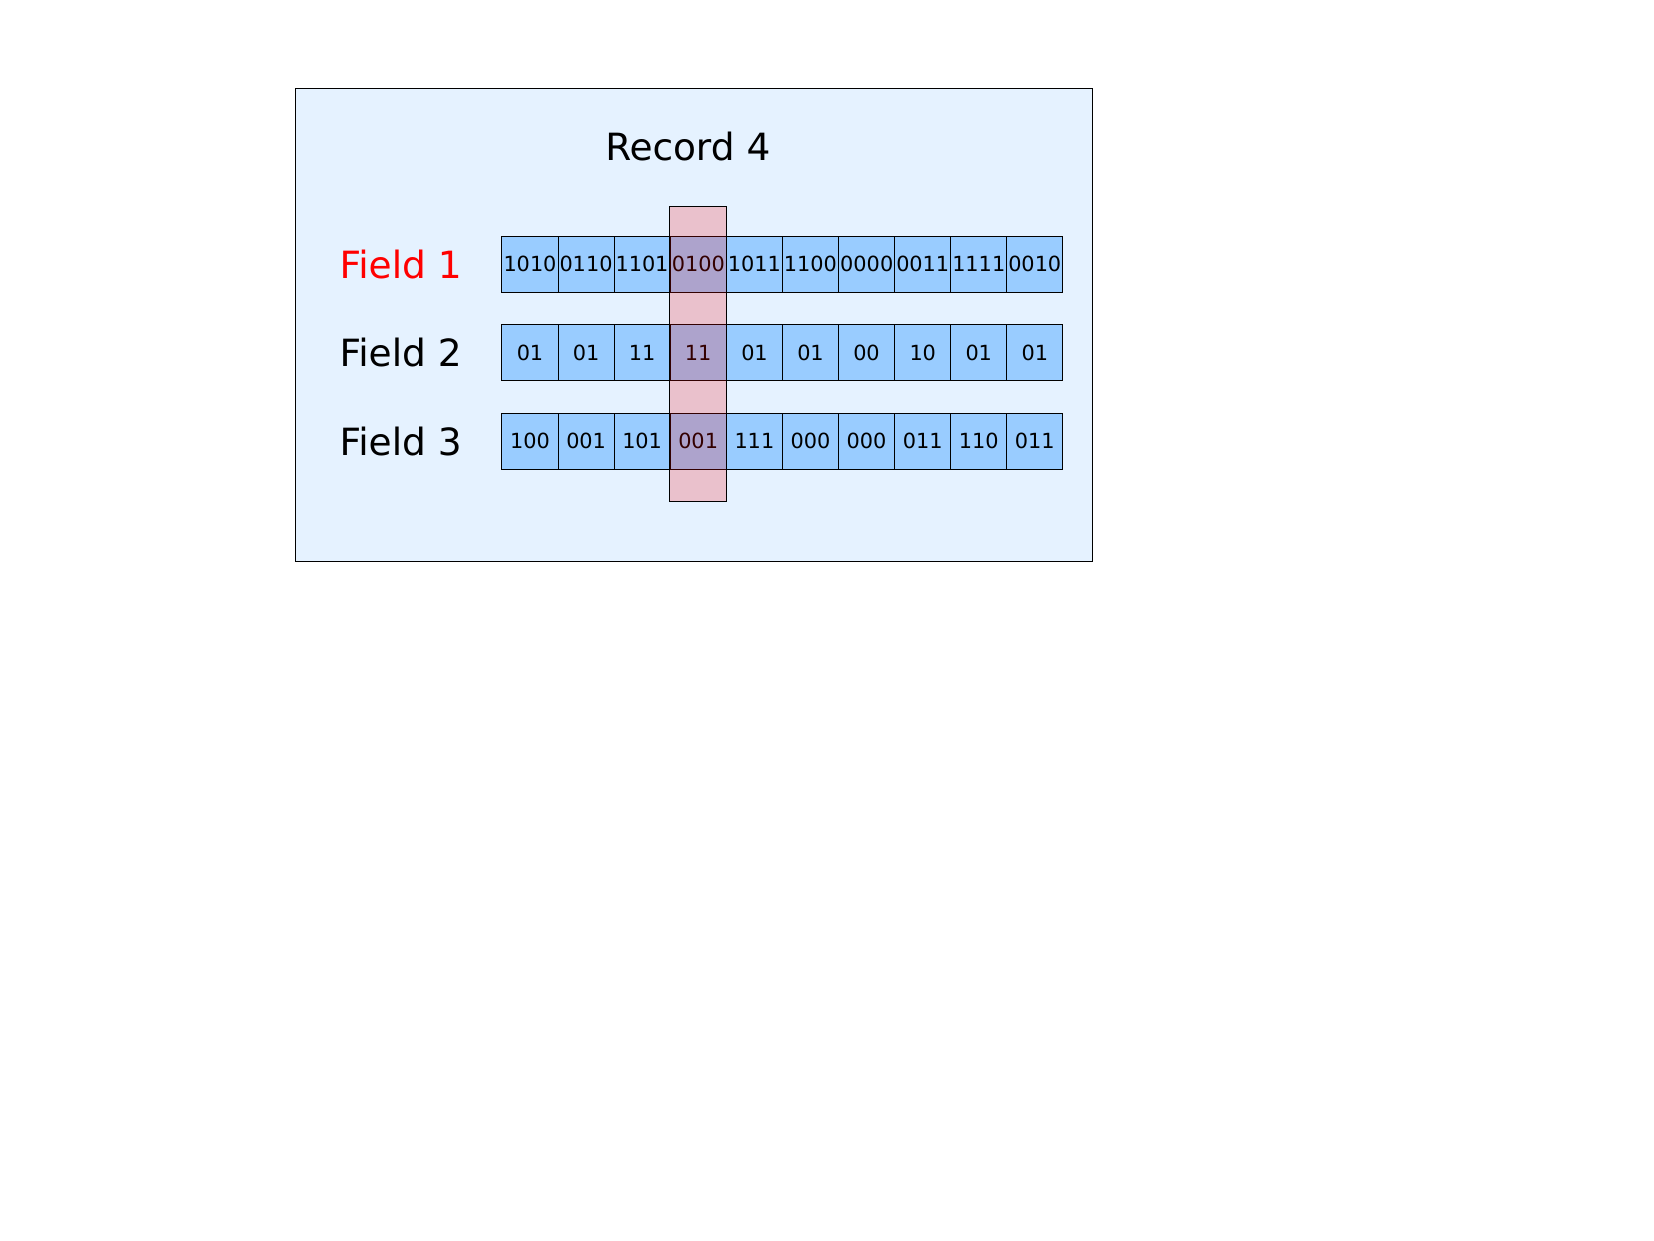

Record 4
Field 1
1010
0110
1101
0100
1011
1100
0000
0011
1111
0010
Field 2
01
01
11
11
01
01
00
10
01
01
Field 3
100
001
101
001
111
000
000
011
110
011